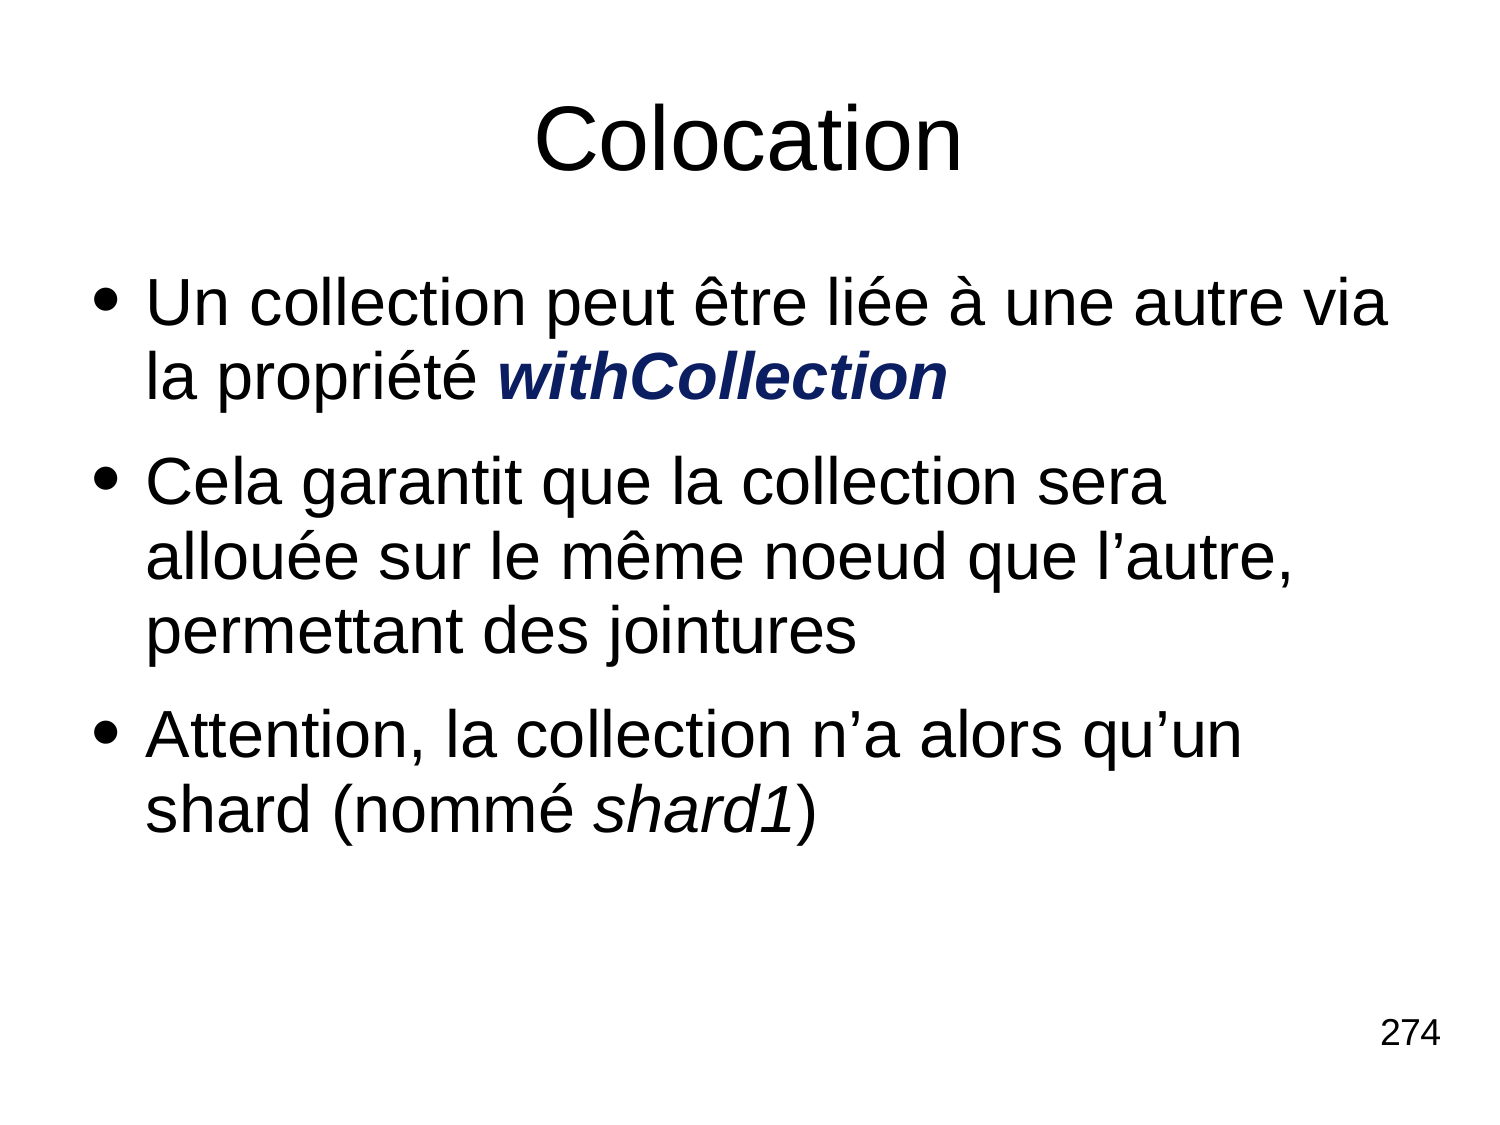

# Colocation
Un collection peut être liée à une autre via la propriété withCollection
Cela garantit que la collection sera allouée sur le même noeud que l’autre, permettant des jointures
Attention, la collection n’a alors qu’un shard (nommé shard1)
●
●
●
274